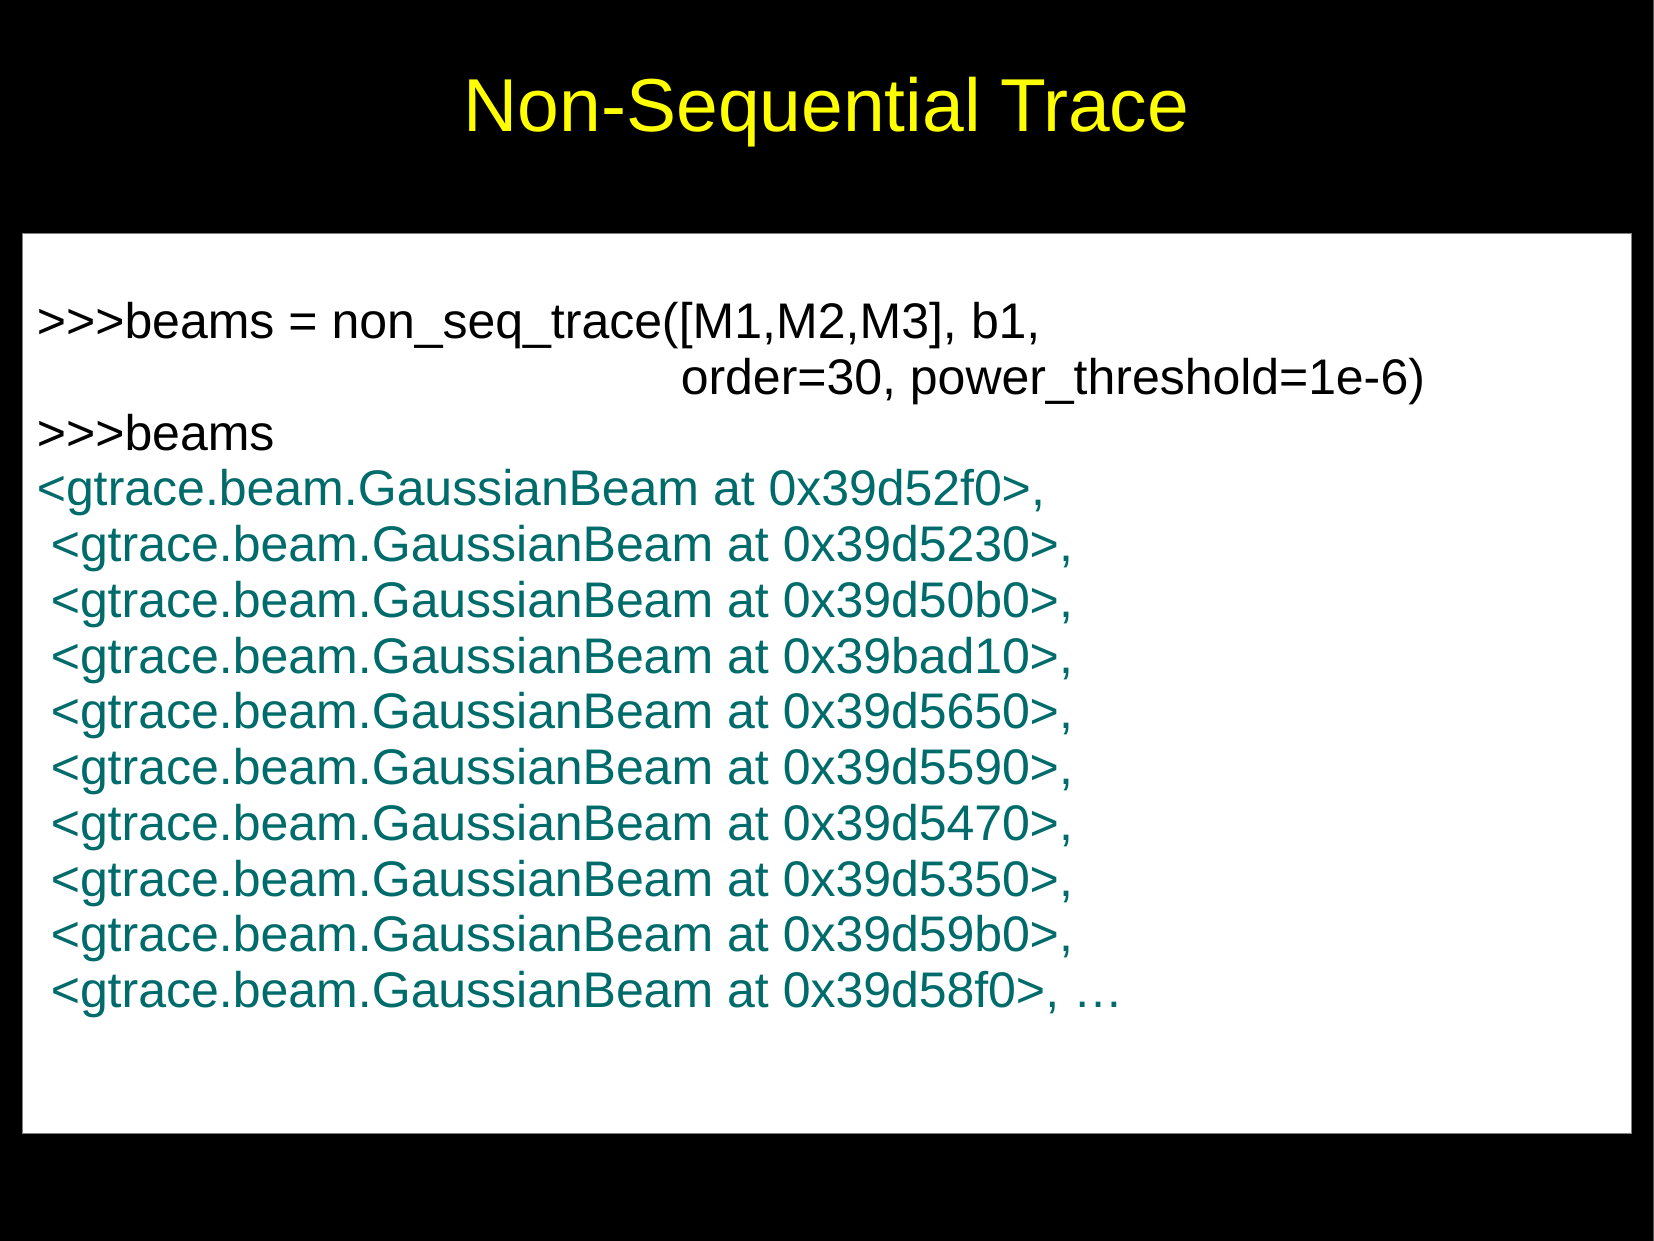

Non-Sequential Trace
>>>beams = non_seq_trace([M1,M2,M3], b1,
 order=30, power_threshold=1e-6)
>>>beams
<gtrace.beam.GaussianBeam at 0x39d52f0>,
 <gtrace.beam.GaussianBeam at 0x39d5230>,
 <gtrace.beam.GaussianBeam at 0x39d50b0>,
 <gtrace.beam.GaussianBeam at 0x39bad10>,
 <gtrace.beam.GaussianBeam at 0x39d5650>,
 <gtrace.beam.GaussianBeam at 0x39d5590>,
 <gtrace.beam.GaussianBeam at 0x39d5470>,
 <gtrace.beam.GaussianBeam at 0x39d5350>,
 <gtrace.beam.GaussianBeam at 0x39d59b0>,
 <gtrace.beam.GaussianBeam at 0x39d58f0>, …